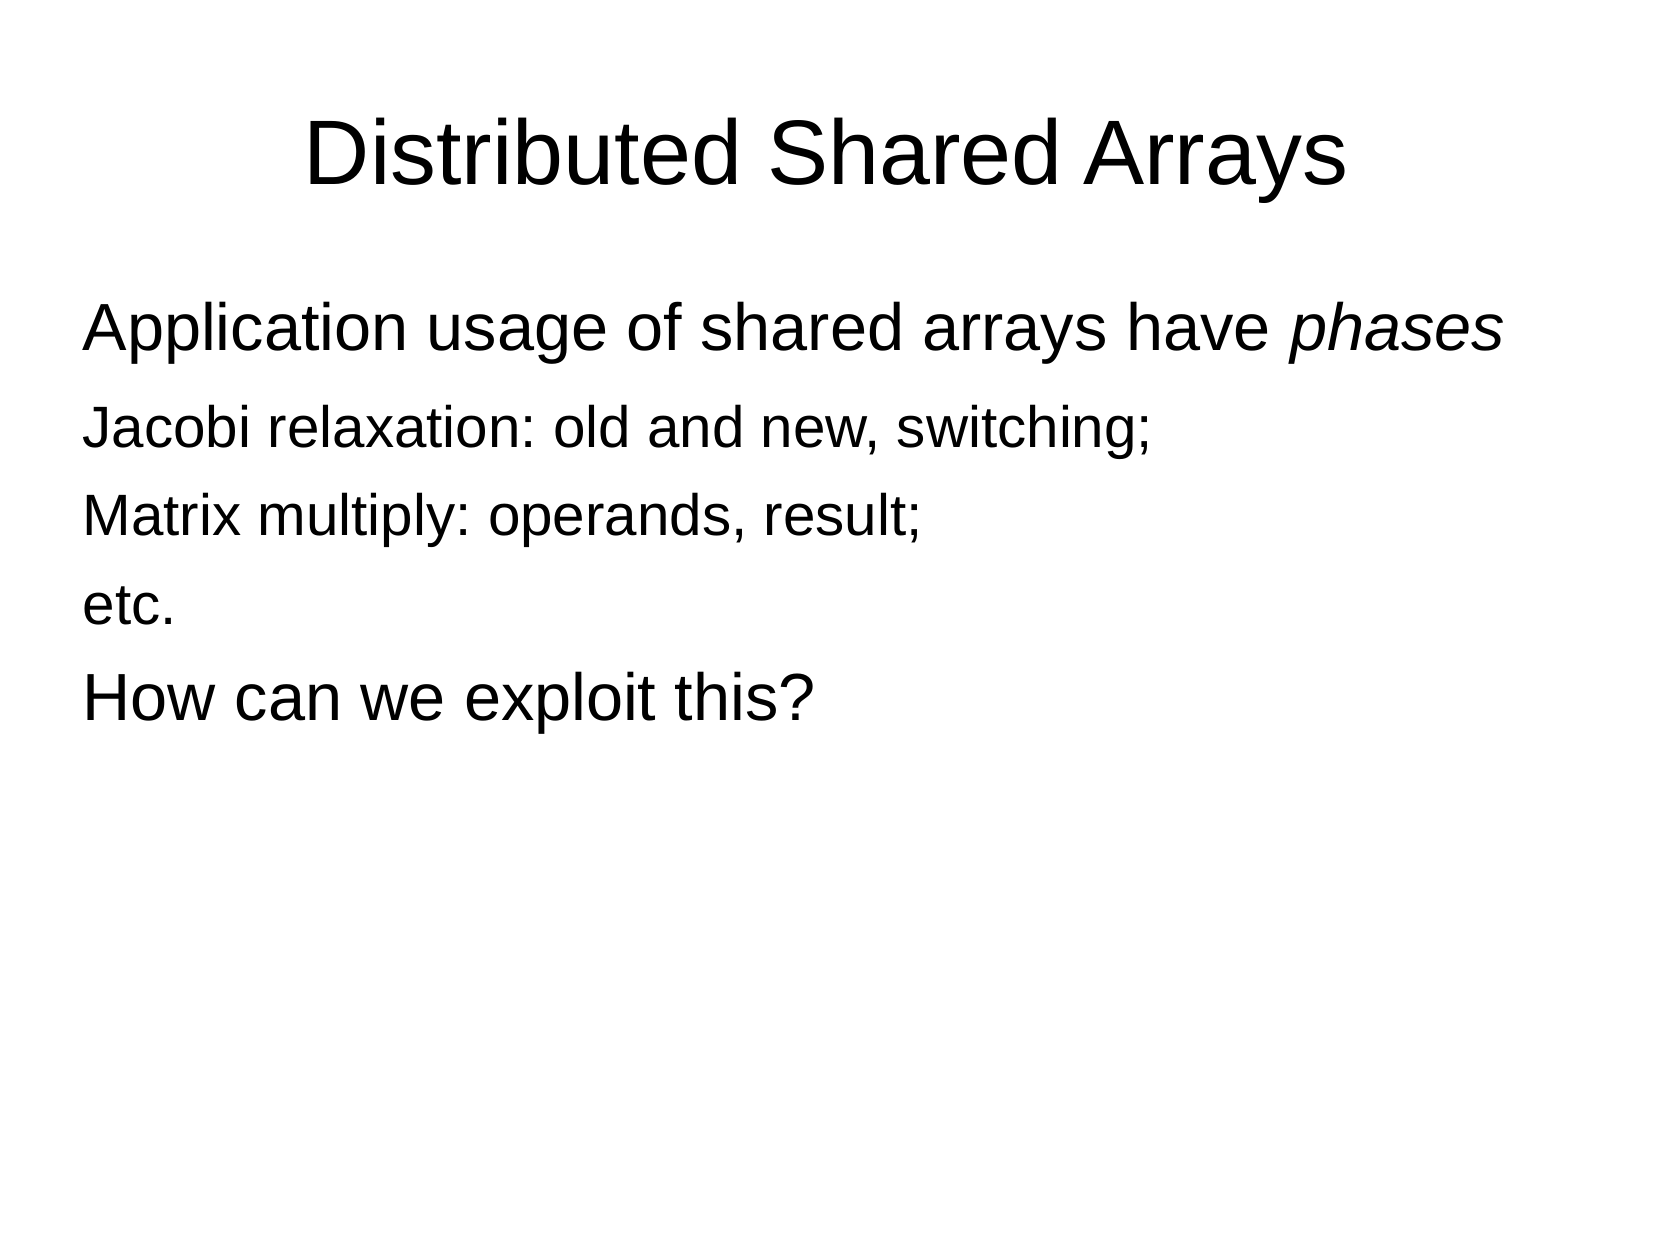

# Distributed Shared Arrays
Application usage of shared arrays have phases
Jacobi relaxation: old and new, switching;
Matrix multiply: operands, result;
etc.
How can we exploit this?